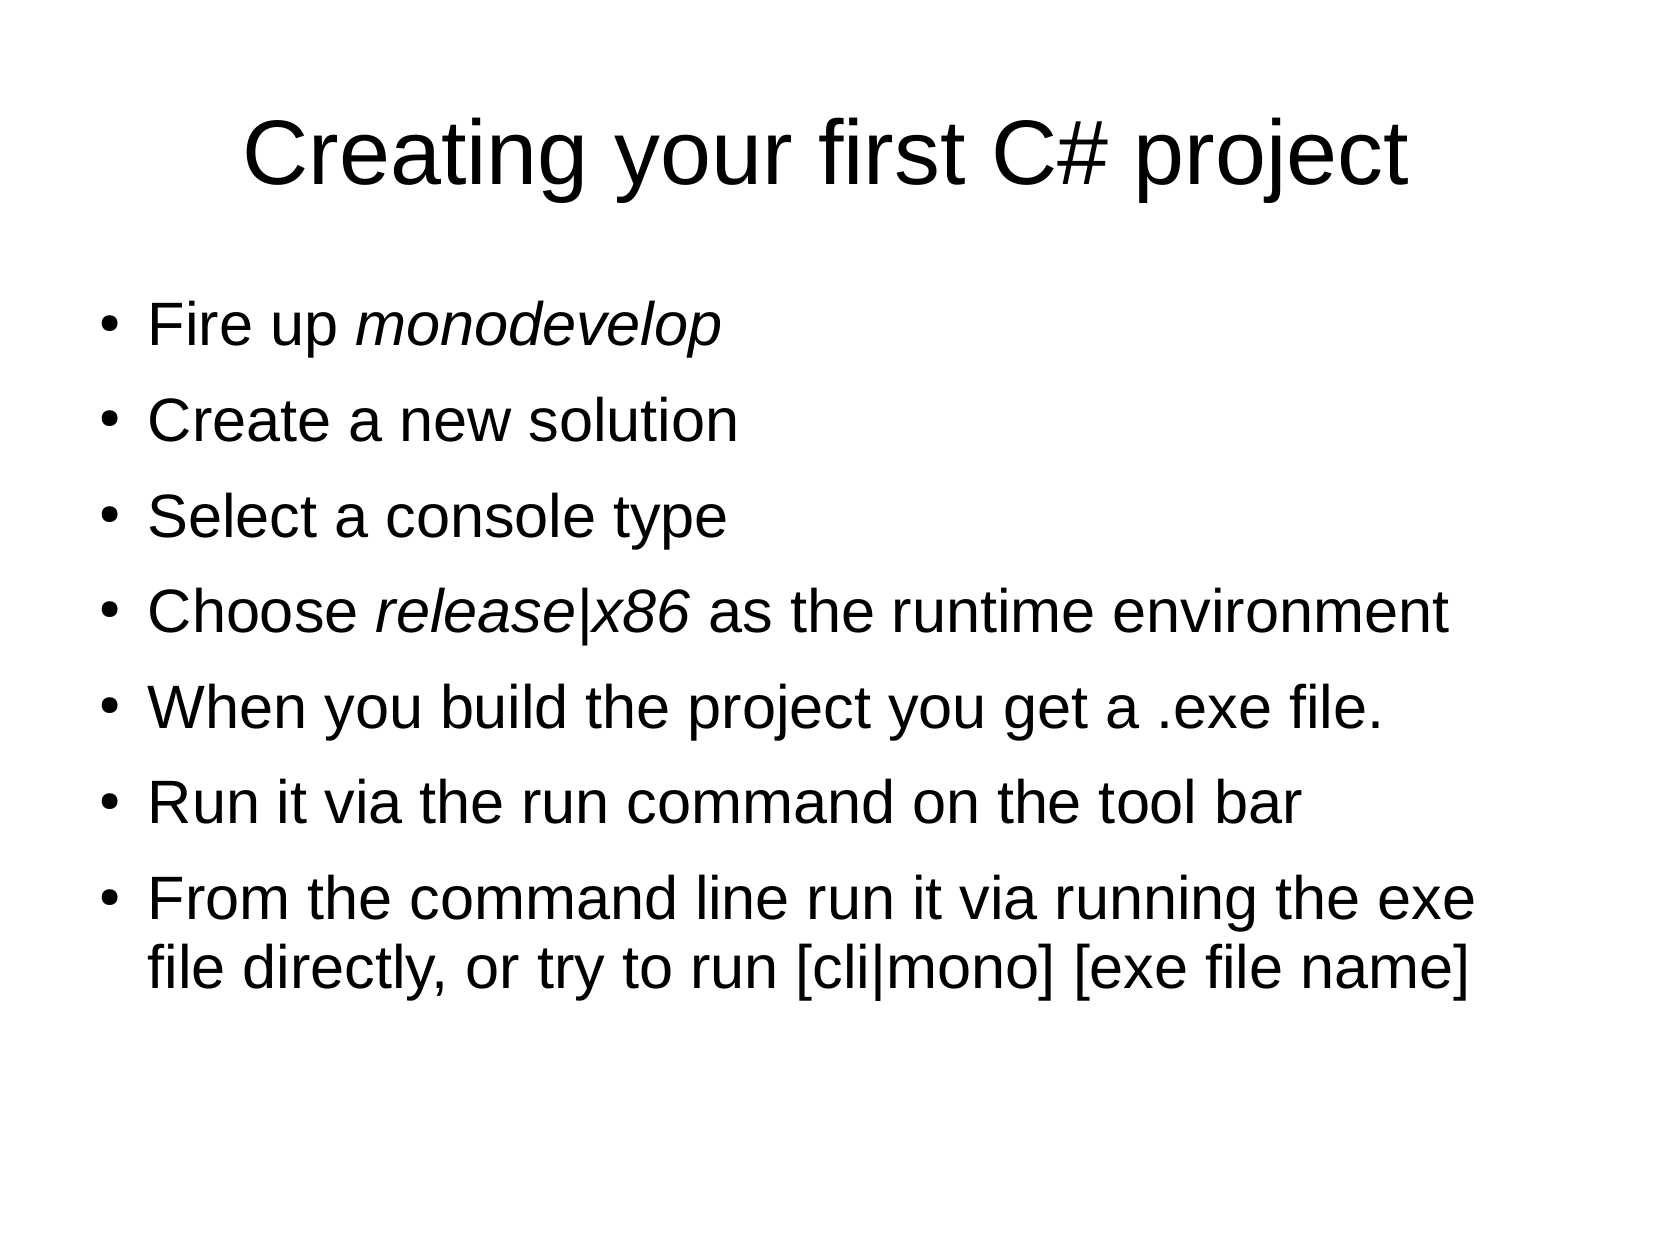

# Creating your first C# project
Fire up monodevelop
Create a new solution
Select a console type
Choose release|x86 as the runtime environment
When you build the project you get a .exe file.
Run it via the run command on the tool bar
From the command line run it via running the exe file directly, or try to run [cli|mono] [exe file name]